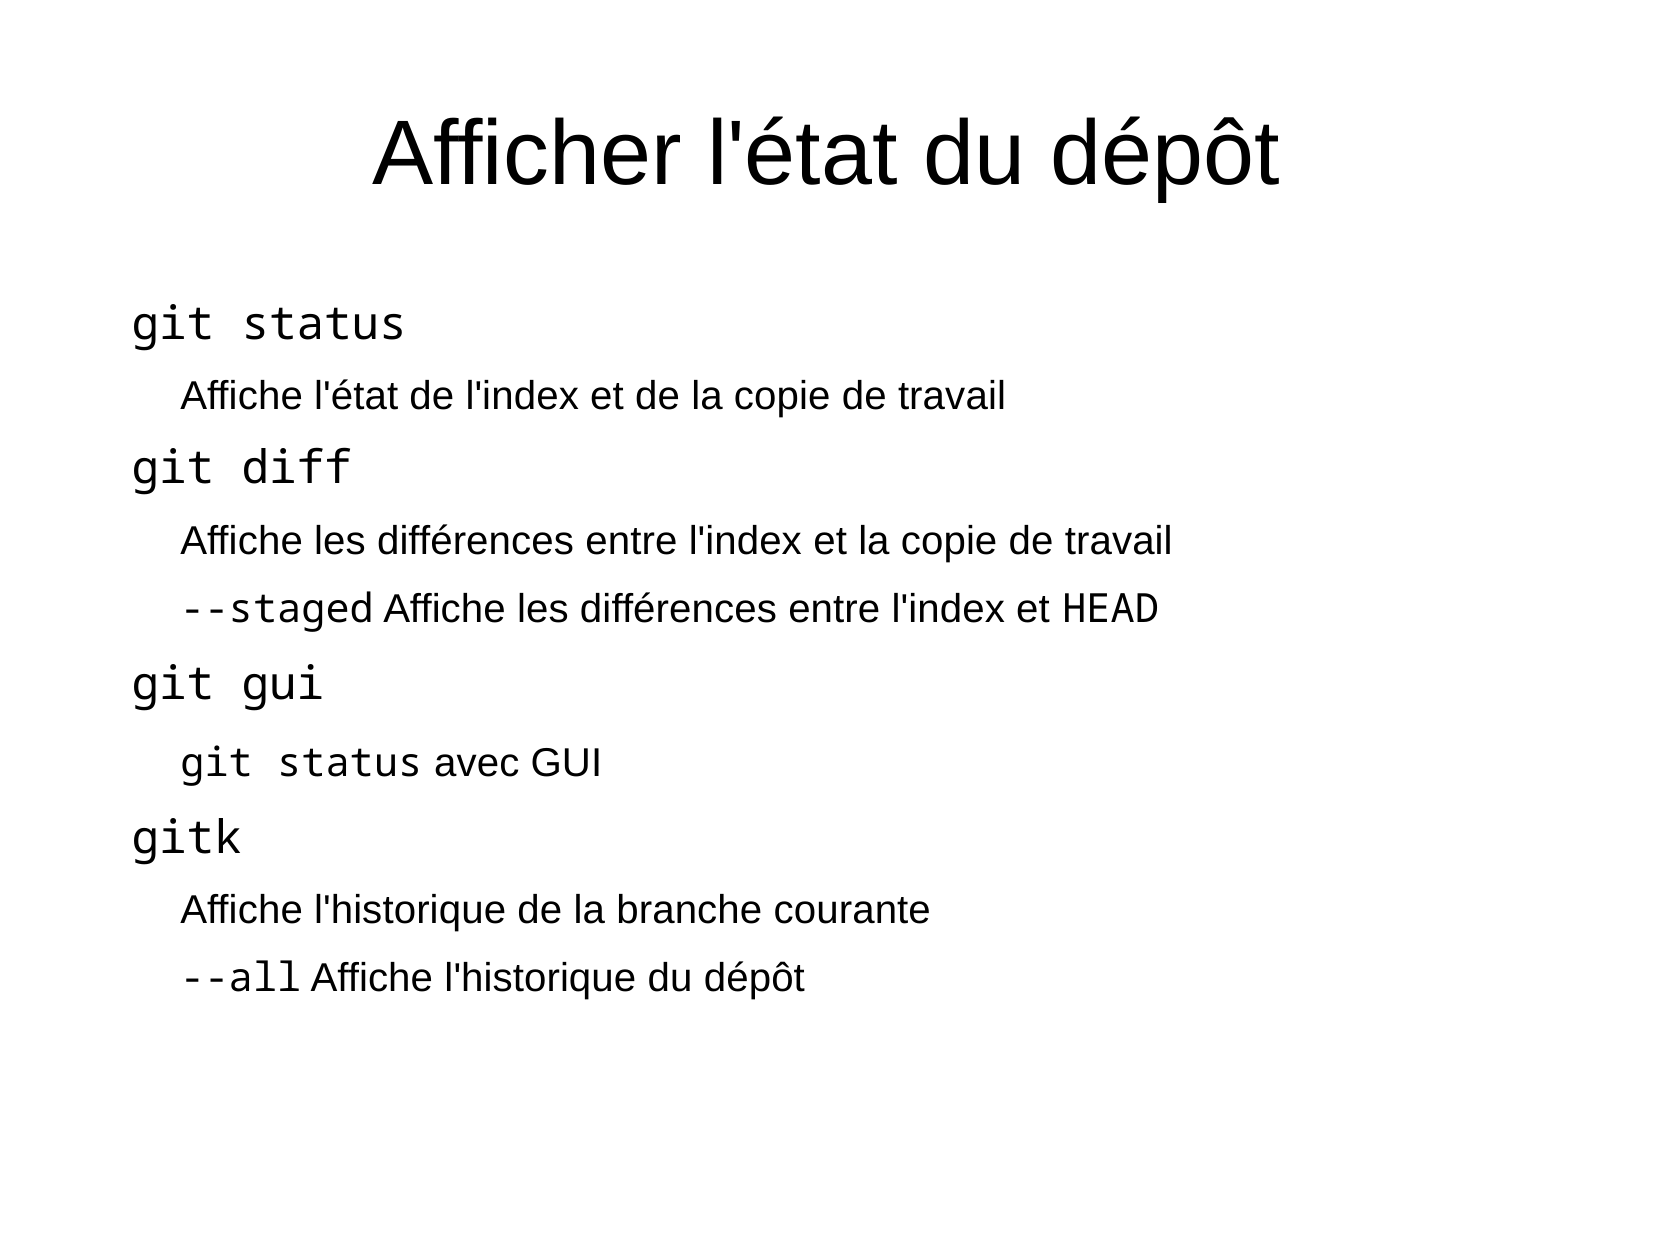

# Afficher l'état du dépôt
git status
Affiche l'état de l'index et de la copie de travail
git diff
Affiche les différences entre l'index et la copie de travail
--staged Affiche les différences entre l'index et HEAD
git gui
git status avec GUI
gitk
Affiche l'historique de la branche courante
--all Affiche l'historique du dépôt